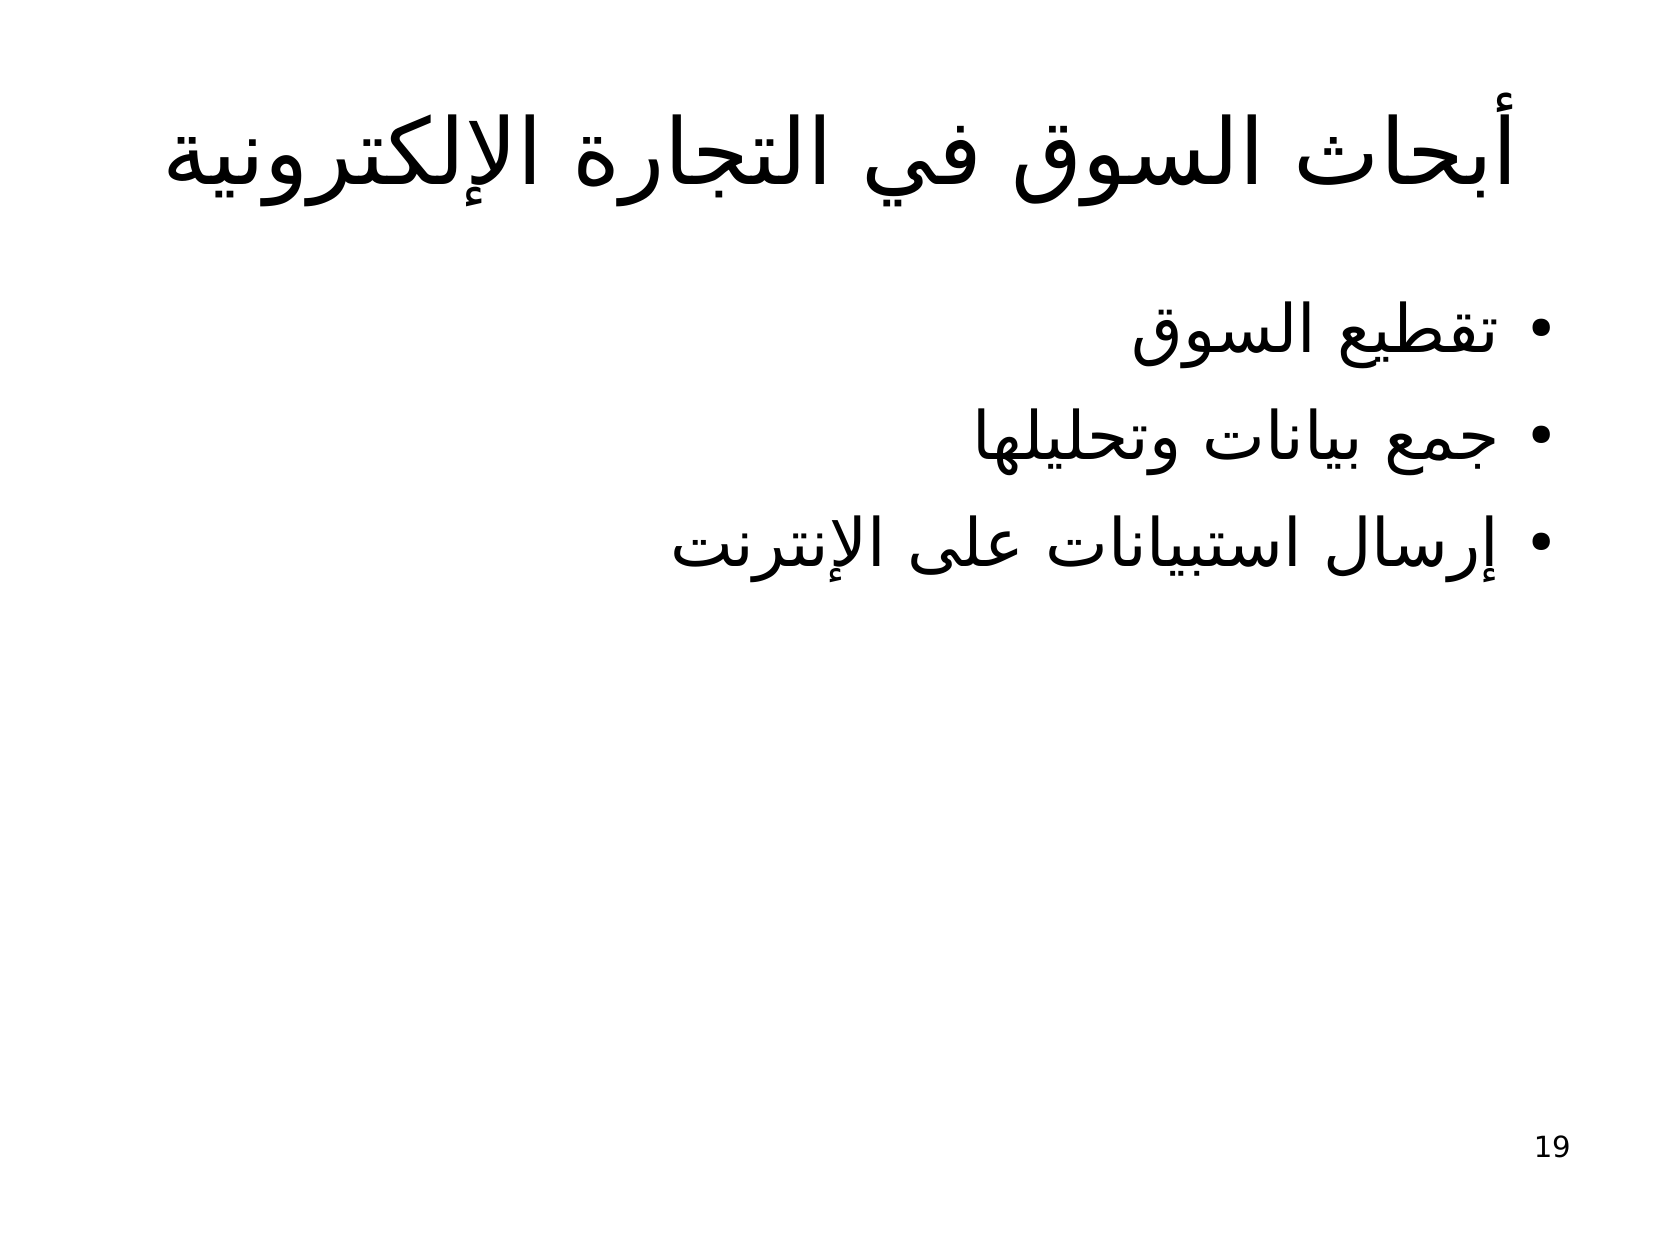

# أبحاث السوق في التجارة الإلكترونية
تقطيع السوق
جمع بيانات وتحليلها
إرسال استبيانات على الإنترنت
19